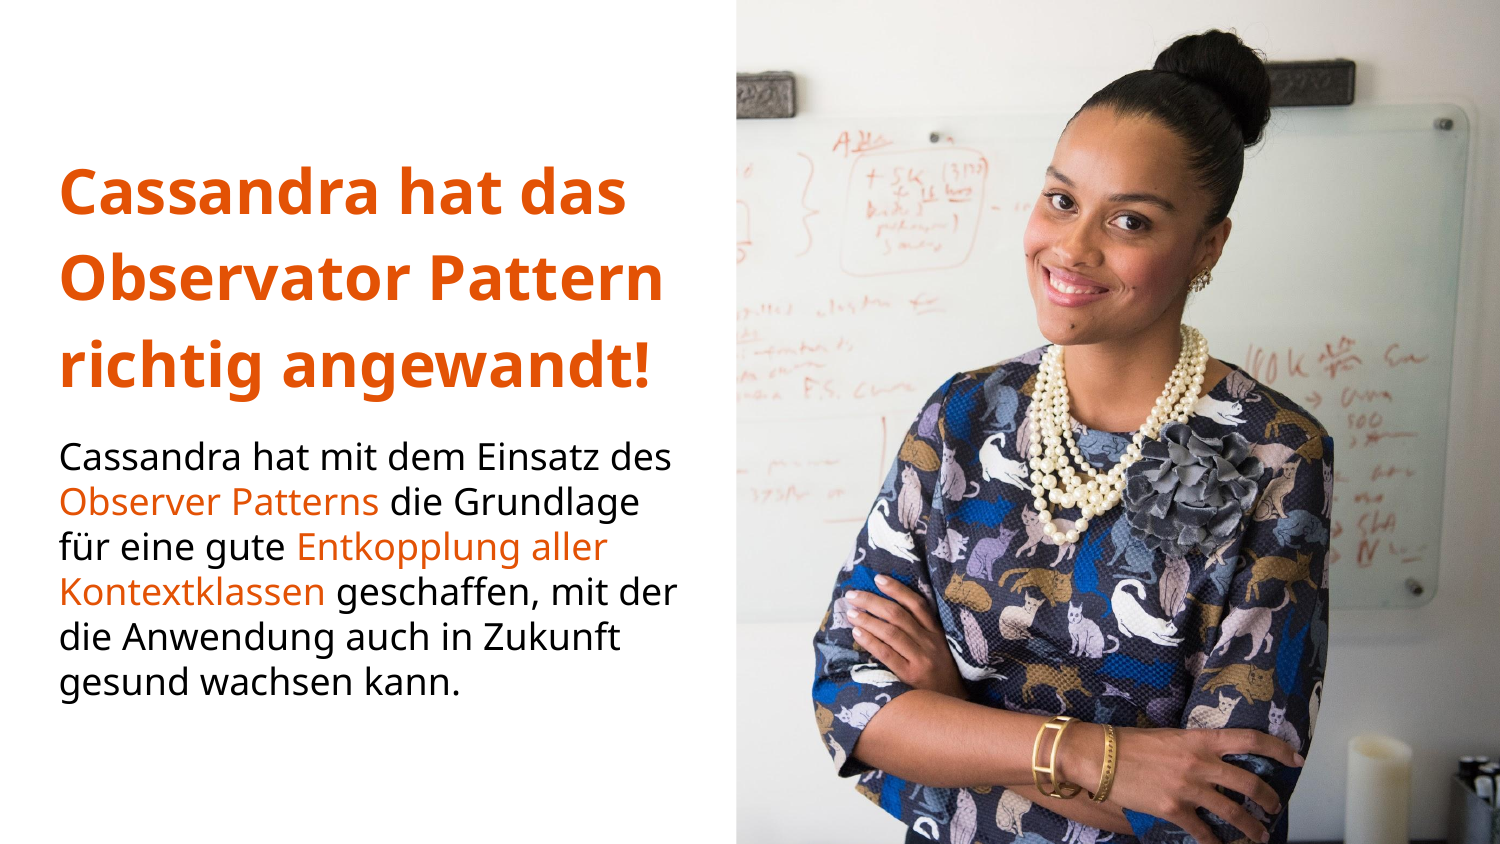

# Cassandra hat das Observator Pattern richtig angewandt!
Cassandra hat mit dem Einsatz des Observer Patterns die Grundlage für eine gute Entkopplung aller Kontextklassen geschaffen, mit der die Anwendung auch in Zukunft gesund wachsen kann.